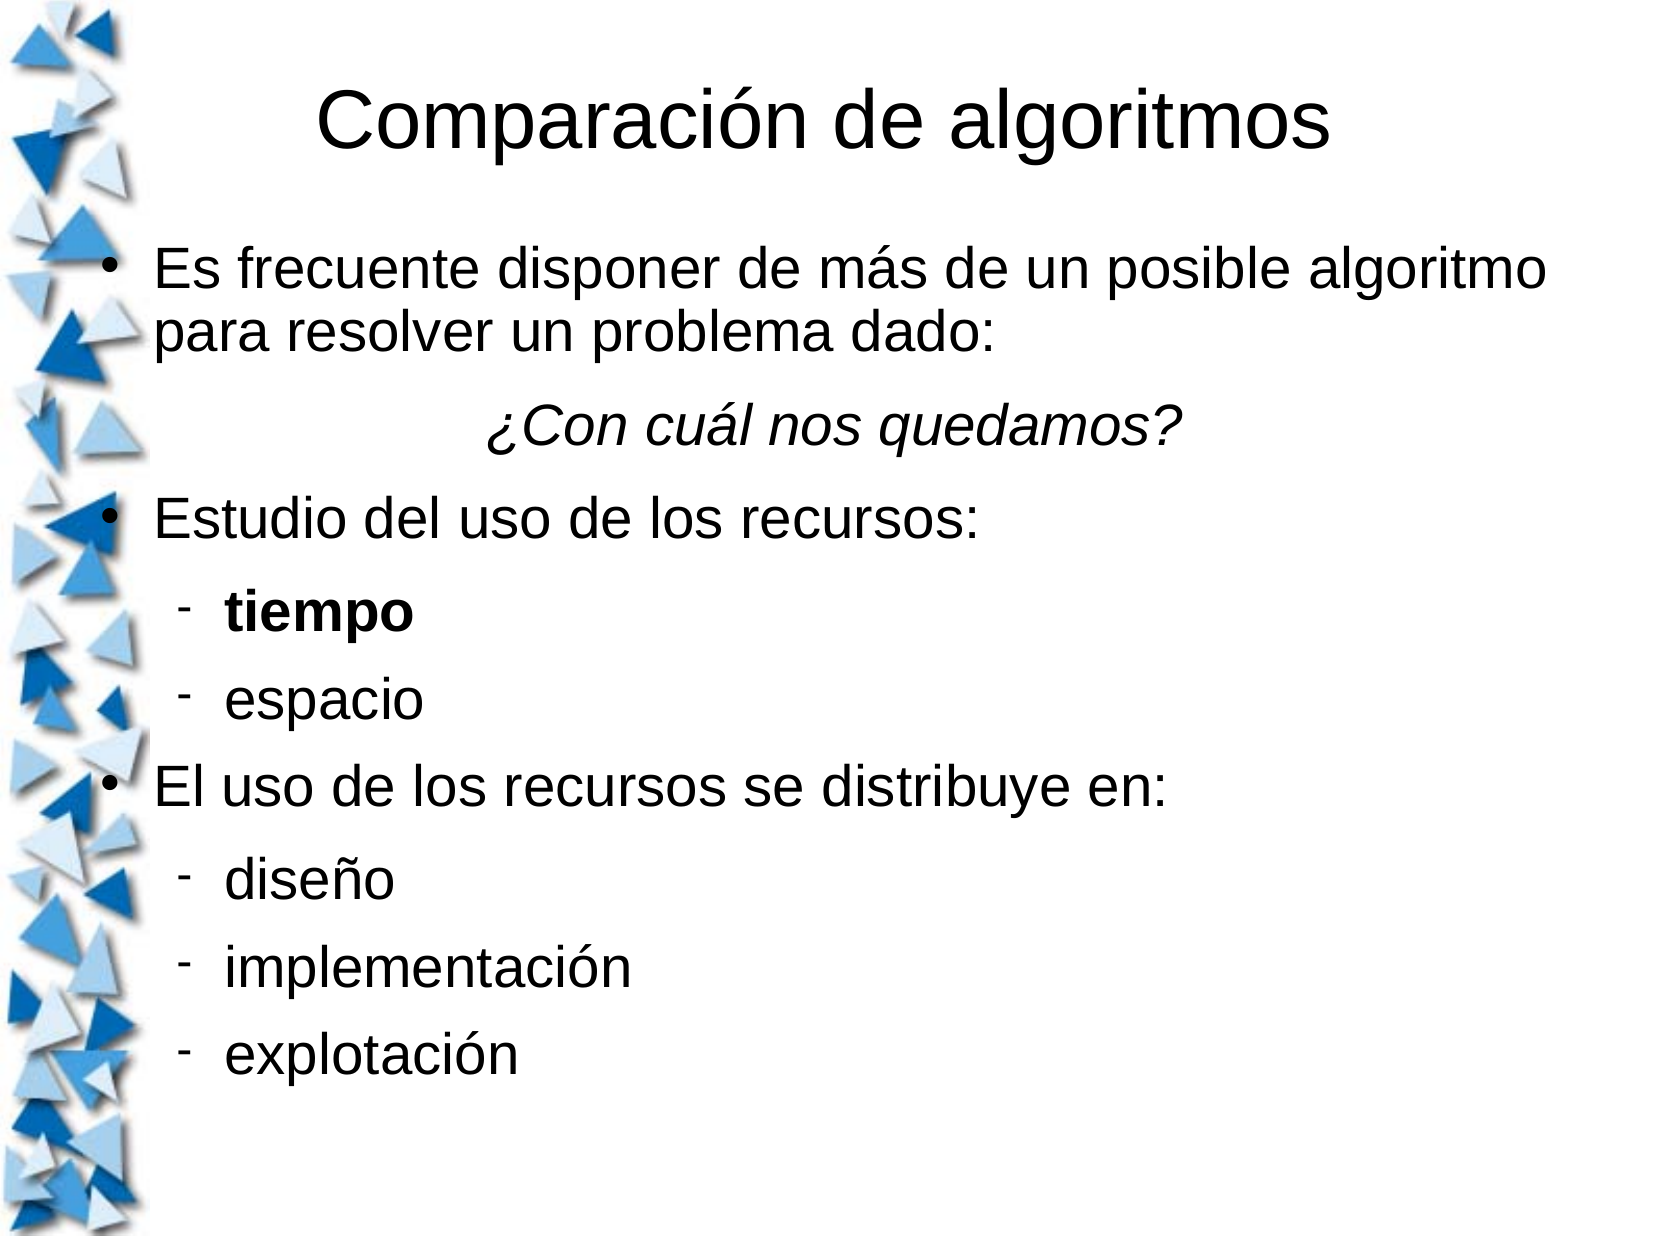

# Comparación de algoritmos
Es frecuente disponer de más de un posible algoritmo para resolver un problema dado:
¿Con cuál nos quedamos?
Estudio del uso de los recursos:
tiempo
espacio
El uso de los recursos se distribuye en:
diseño
implementación
explotación